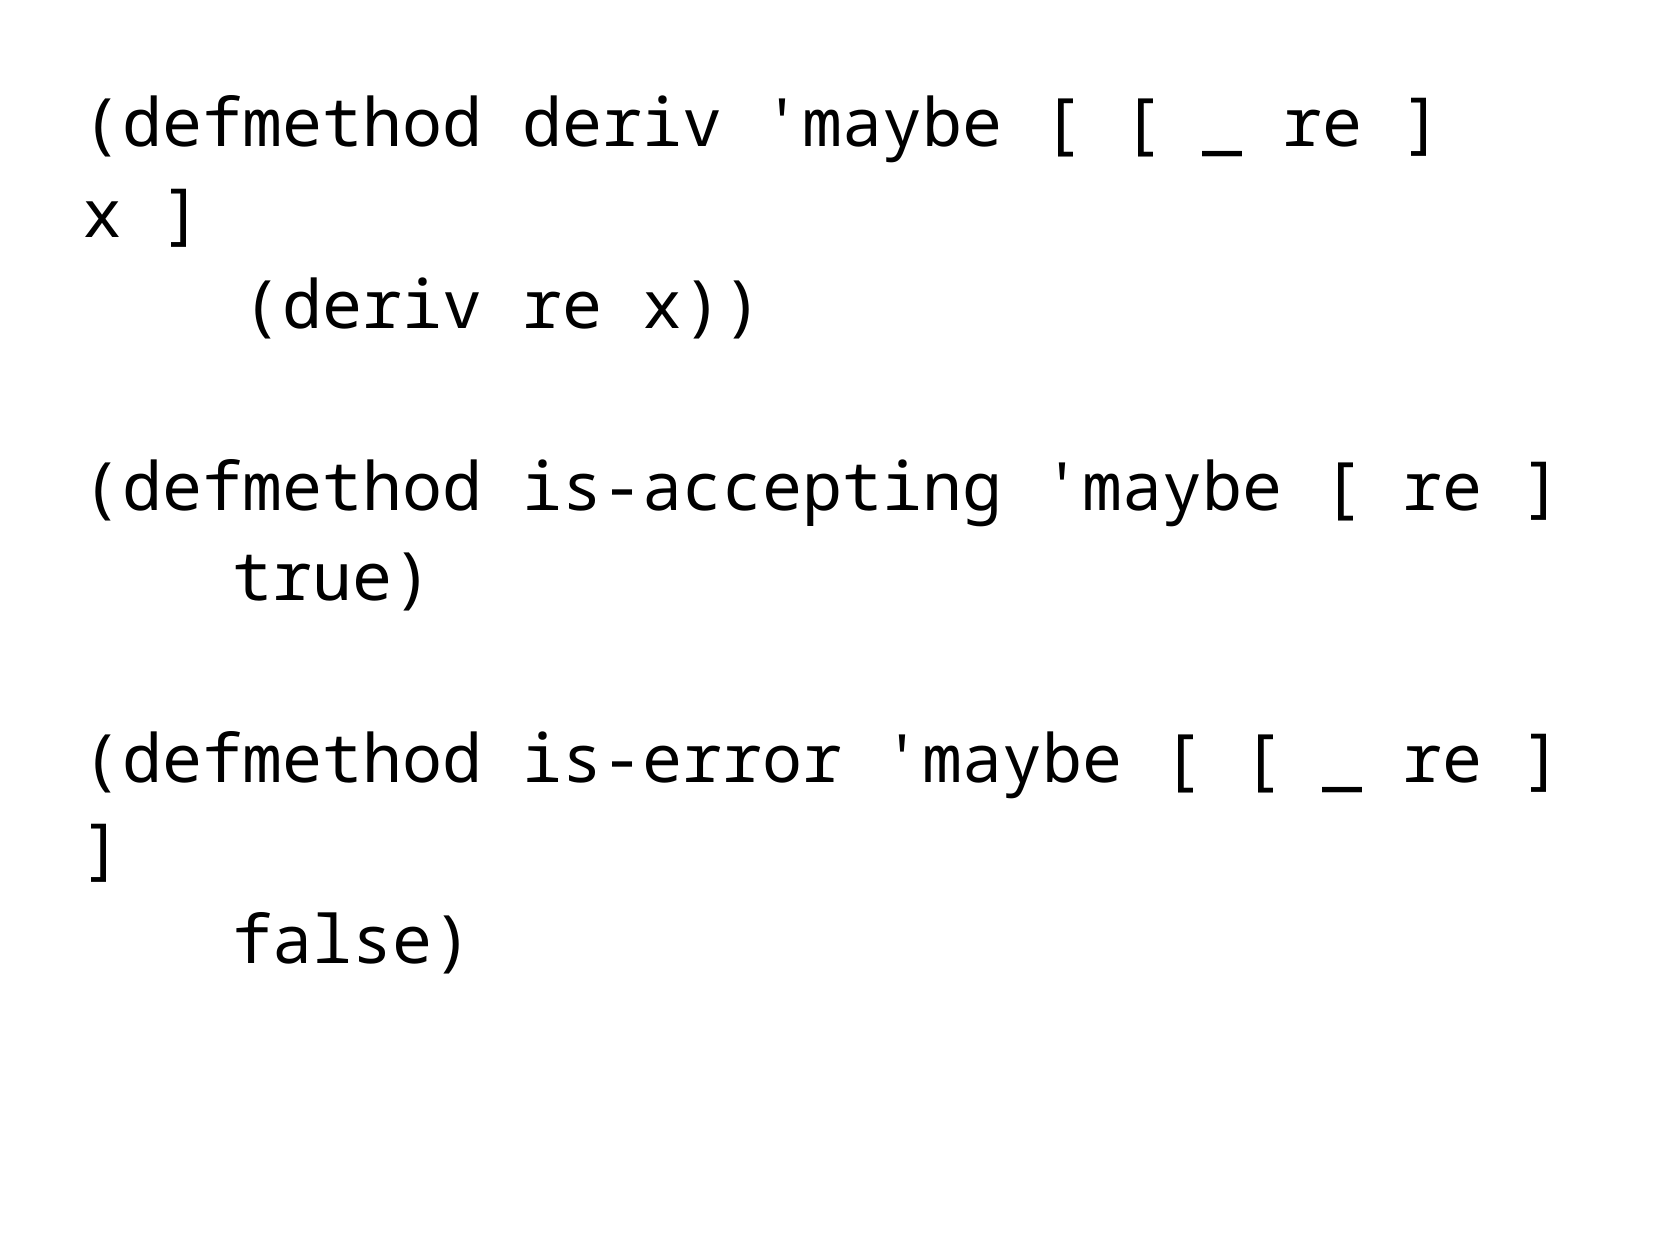

# (defmethod deriv 'maybe [ [ _ re ] x ]
 (deriv re x))
(defmethod is-accepting 'maybe [ re ]
		true)
(defmethod is-error 'maybe [ [ _ re ] ]
		false)